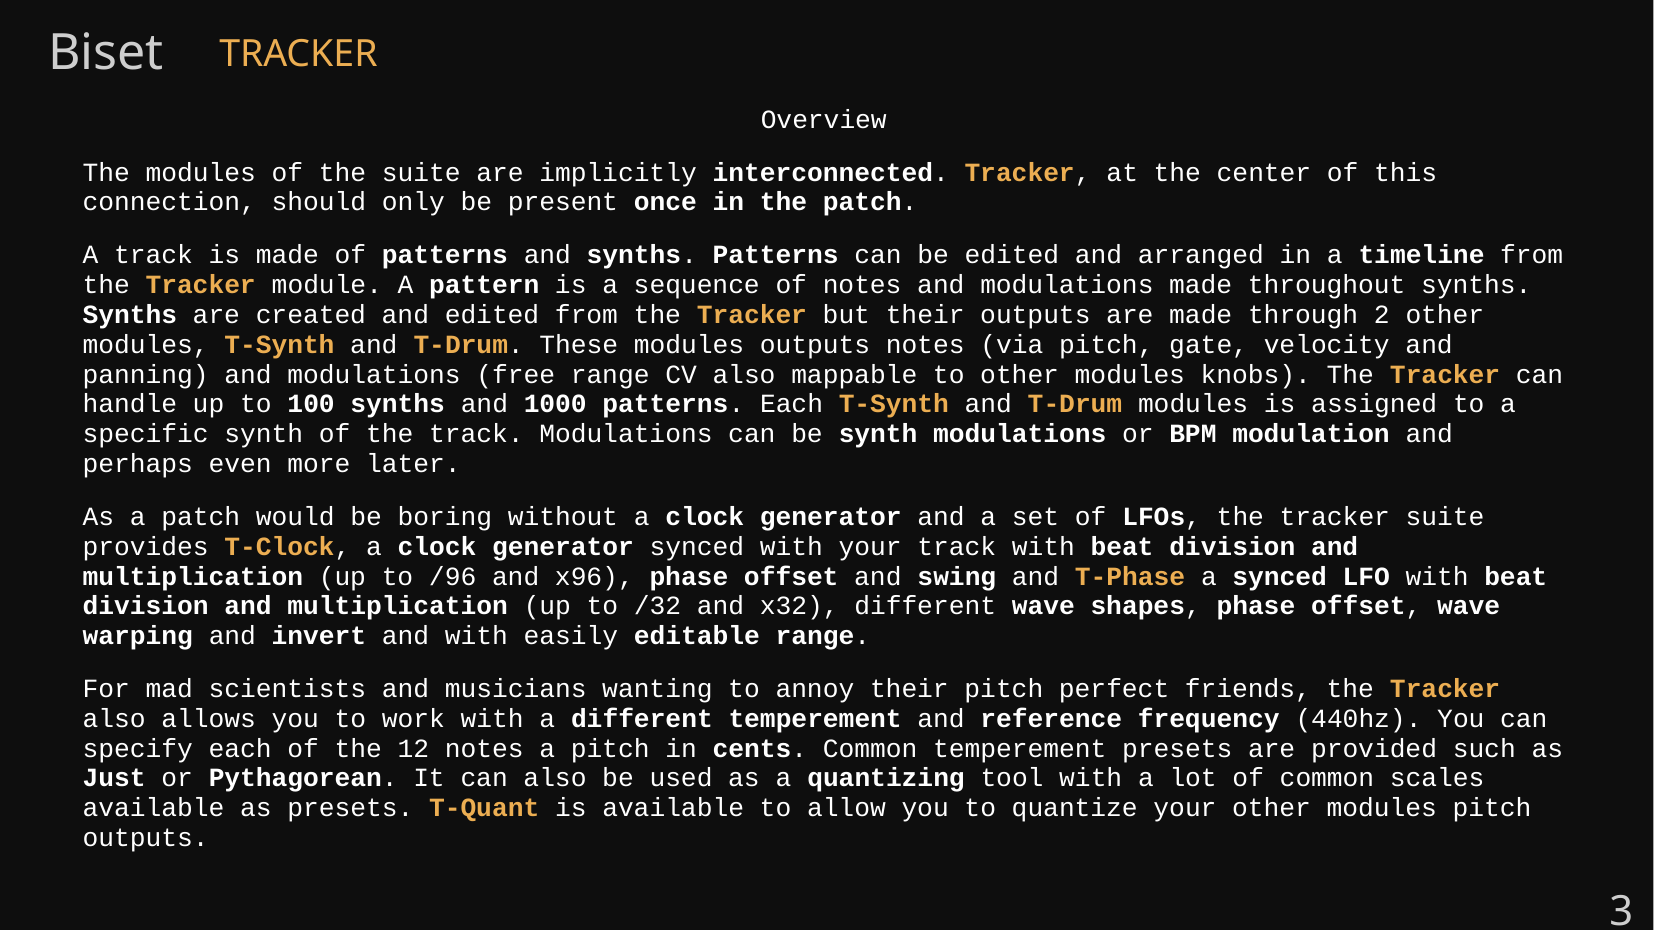

Biset
TRACKER
# Overview
The modules of the suite are implicitly interconnected. Tracker, at the center of this connection, should only be present once in the patch.
A track is made of patterns and synths. Patterns can be edited and arranged in a timeline from the Tracker module. A pattern is a sequence of notes and modulations made throughout synths. Synths are created and edited from the Tracker but their outputs are made through 2 other modules, T-Synth and T-Drum. These modules outputs notes (via pitch, gate, velocity and panning) and modulations (free range CV also mappable to other modules knobs). The Tracker can handle up to 100 synths and 1000 patterns. Each T-Synth and T-Drum modules is assigned to a specific synth of the track. Modulations can be synth modulations or BPM modulation and perhaps even more later.
As a patch would be boring without a clock generator and a set of LFOs, the tracker suite provides T-Clock, a clock generator synced with your track with beat division and multiplication (up to /96 and x96), phase offset and swing and T-Phase a synced LFO with beat division and multiplication (up to /32 and x32), different wave shapes, phase offset, wave warping and invert and with easily editable range.
For mad scientists and musicians wanting to annoy their pitch perfect friends, the Tracker also allows you to work with a different temperement and reference frequency (440hz). You can specify each of the 12 notes a pitch in cents. Common temperement presets are provided such as Just or Pythagorean. It can also be used as a quantizing tool with a lot of common scales available as presets. T-Quant is available to allow you to quantize your other modules pitch outputs.
3